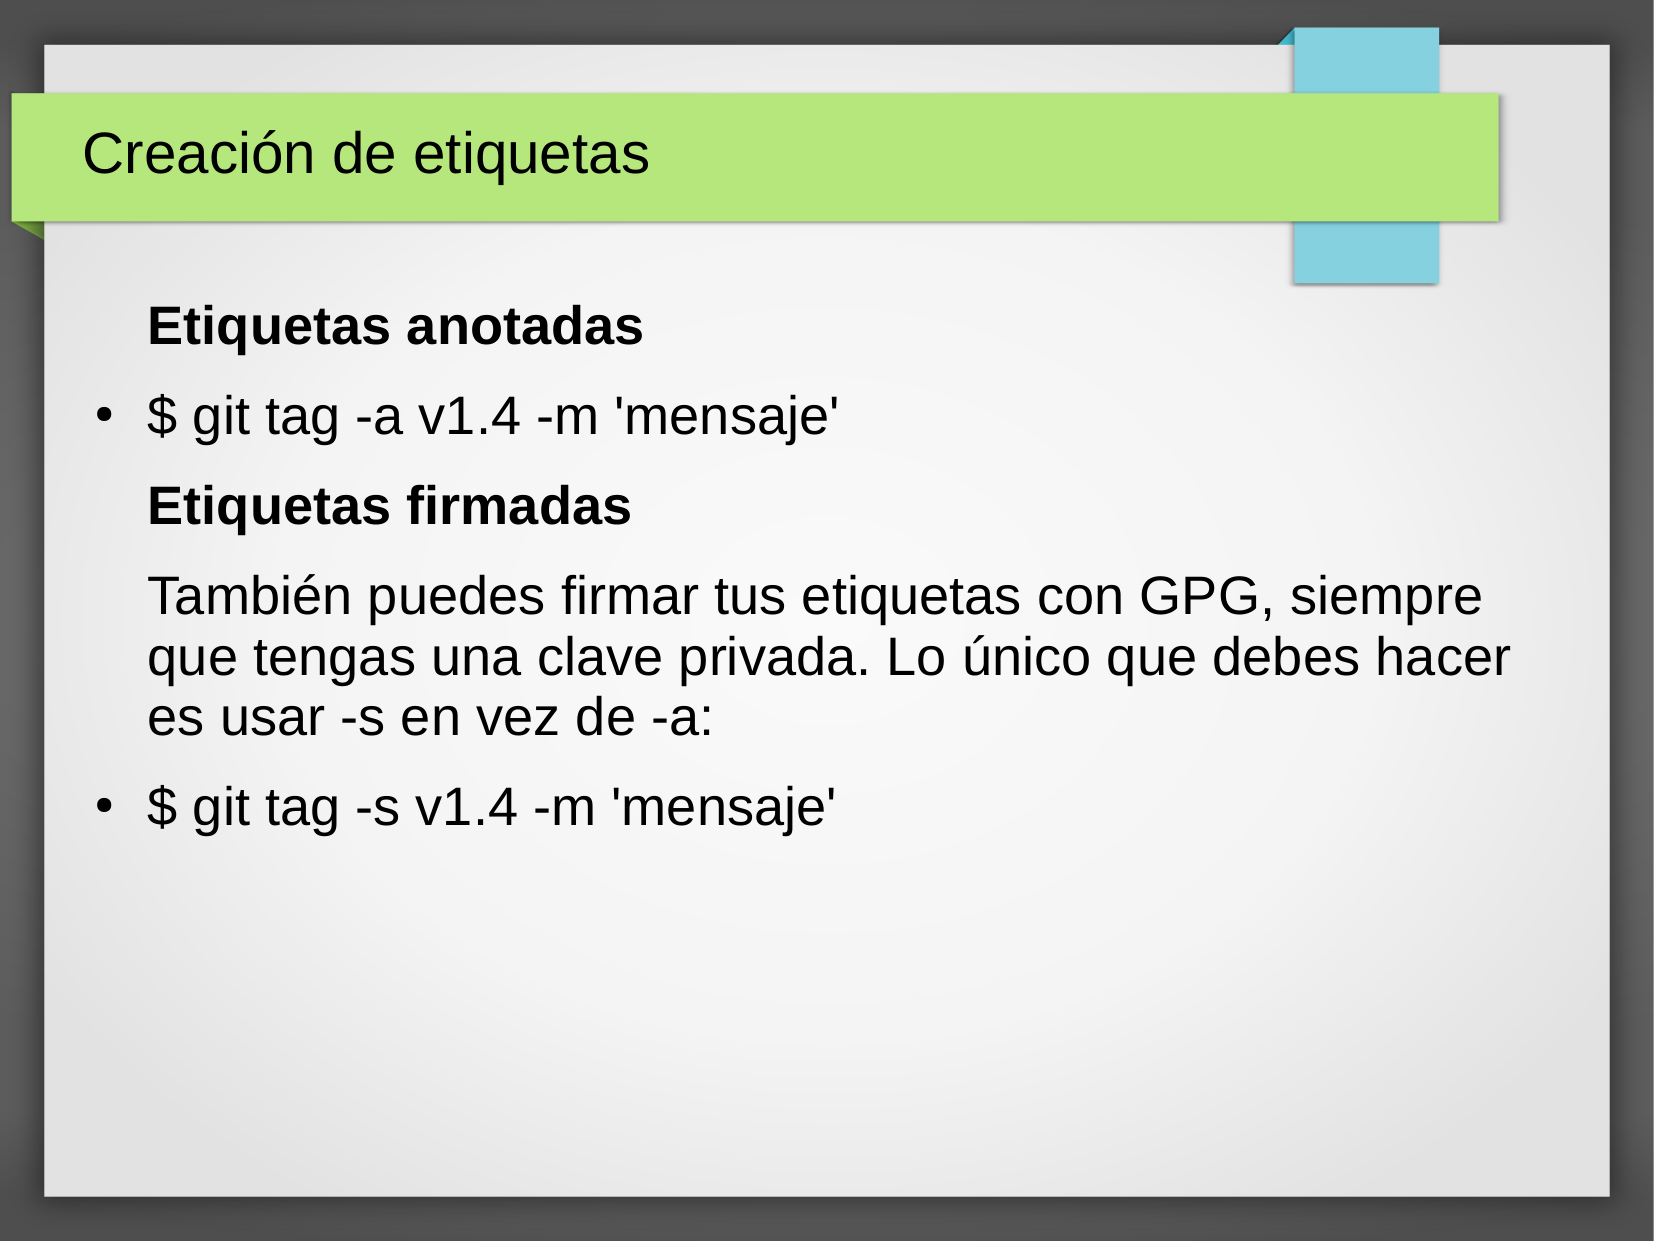

# Creación de etiquetas
Etiquetas anotadas
$ git tag -a v1.4 -m 'mensaje'
Etiquetas firmadas
También puedes firmar tus etiquetas con GPG, siempre que tengas una clave privada. Lo único que debes hacer es usar -s en vez de -a:
$ git tag -s v1.4 -m 'mensaje'